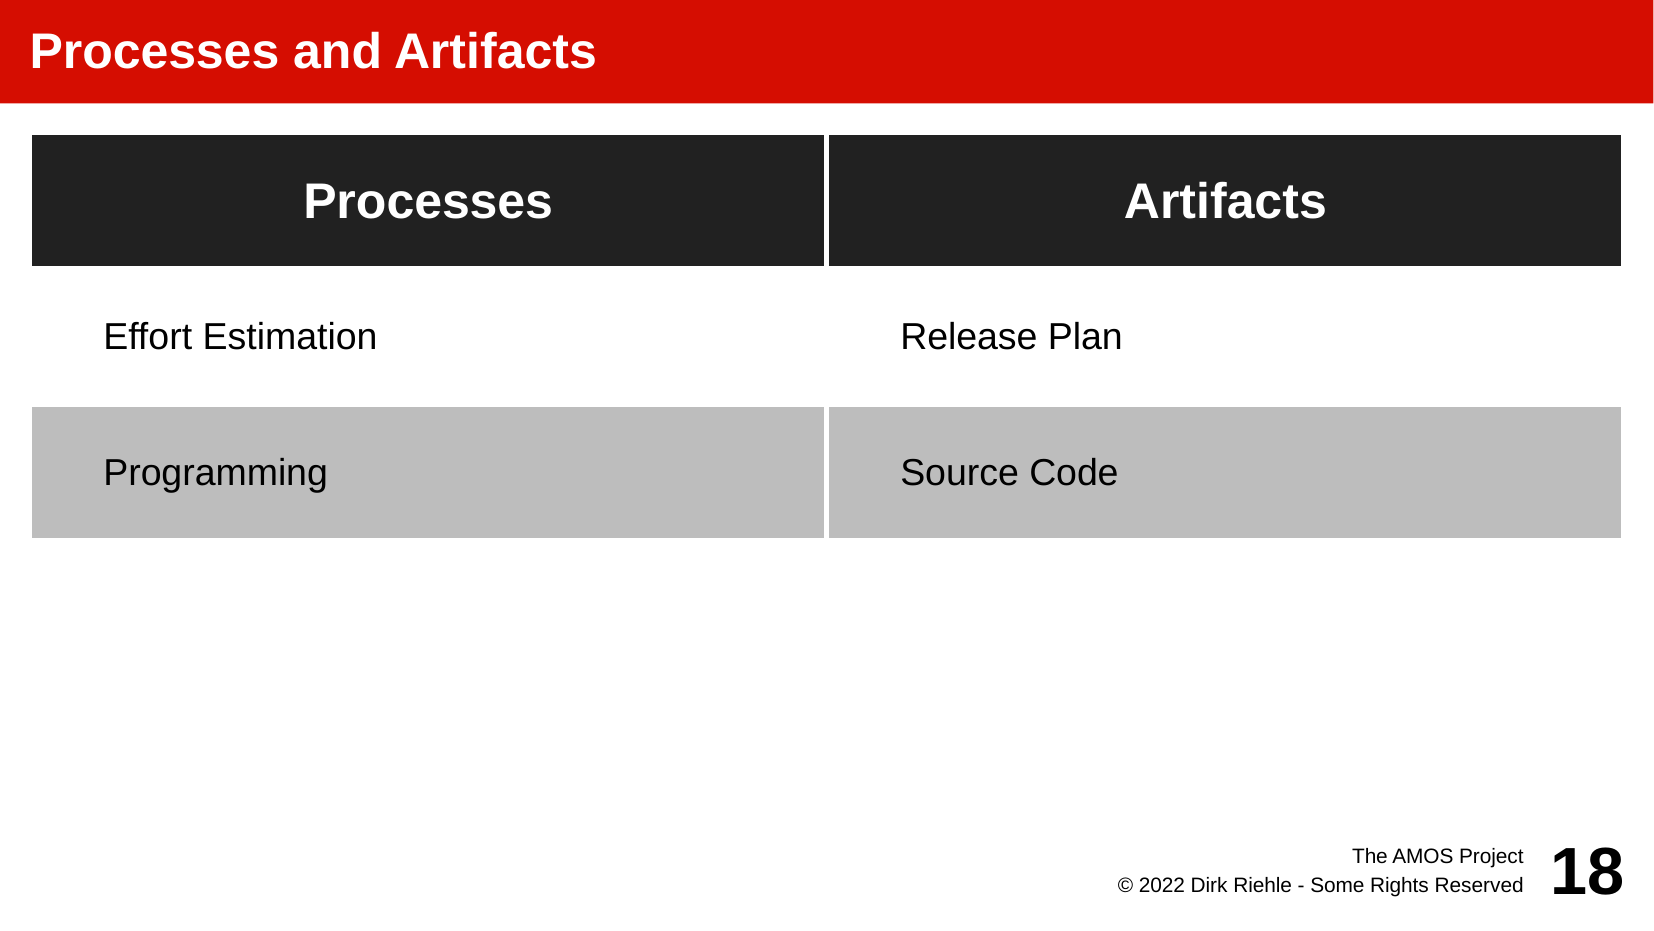

# Processes and Artifacts
| Processes | Artifacts |
| --- | --- |
| Effort Estimation | Release Plan |
| Programming | Source Code |
| | |
| | |
The AMOS Project
18
© 2022 Dirk Riehle - Some Rights Reserved